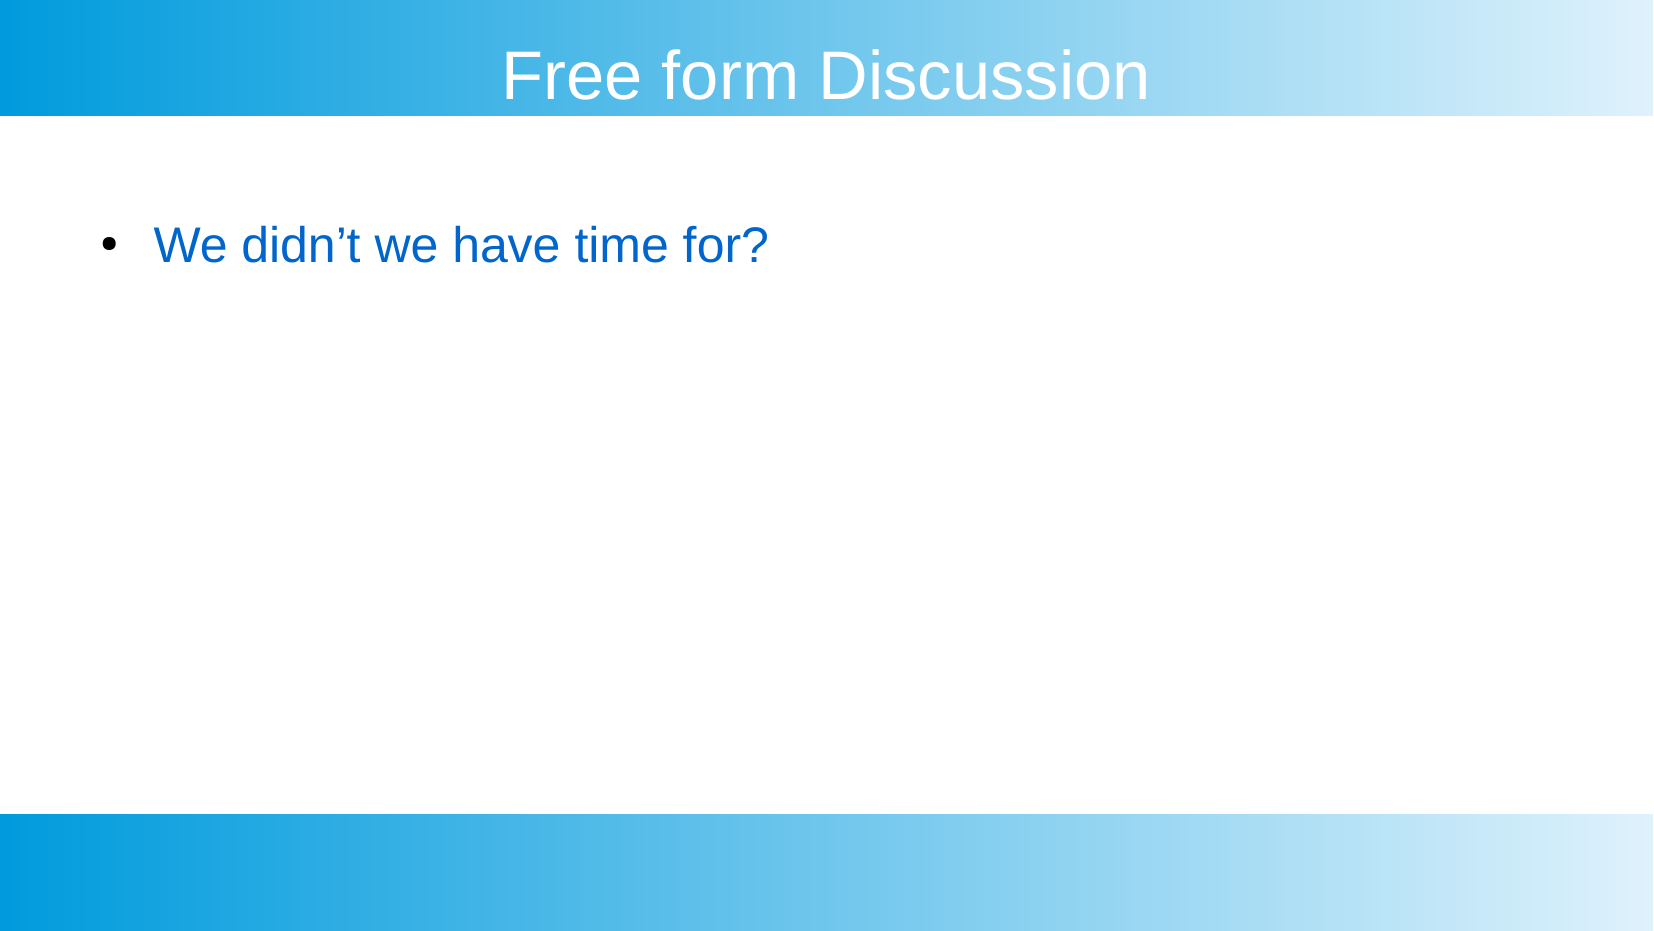

# Free form Discussion
We didn’t we have time for?